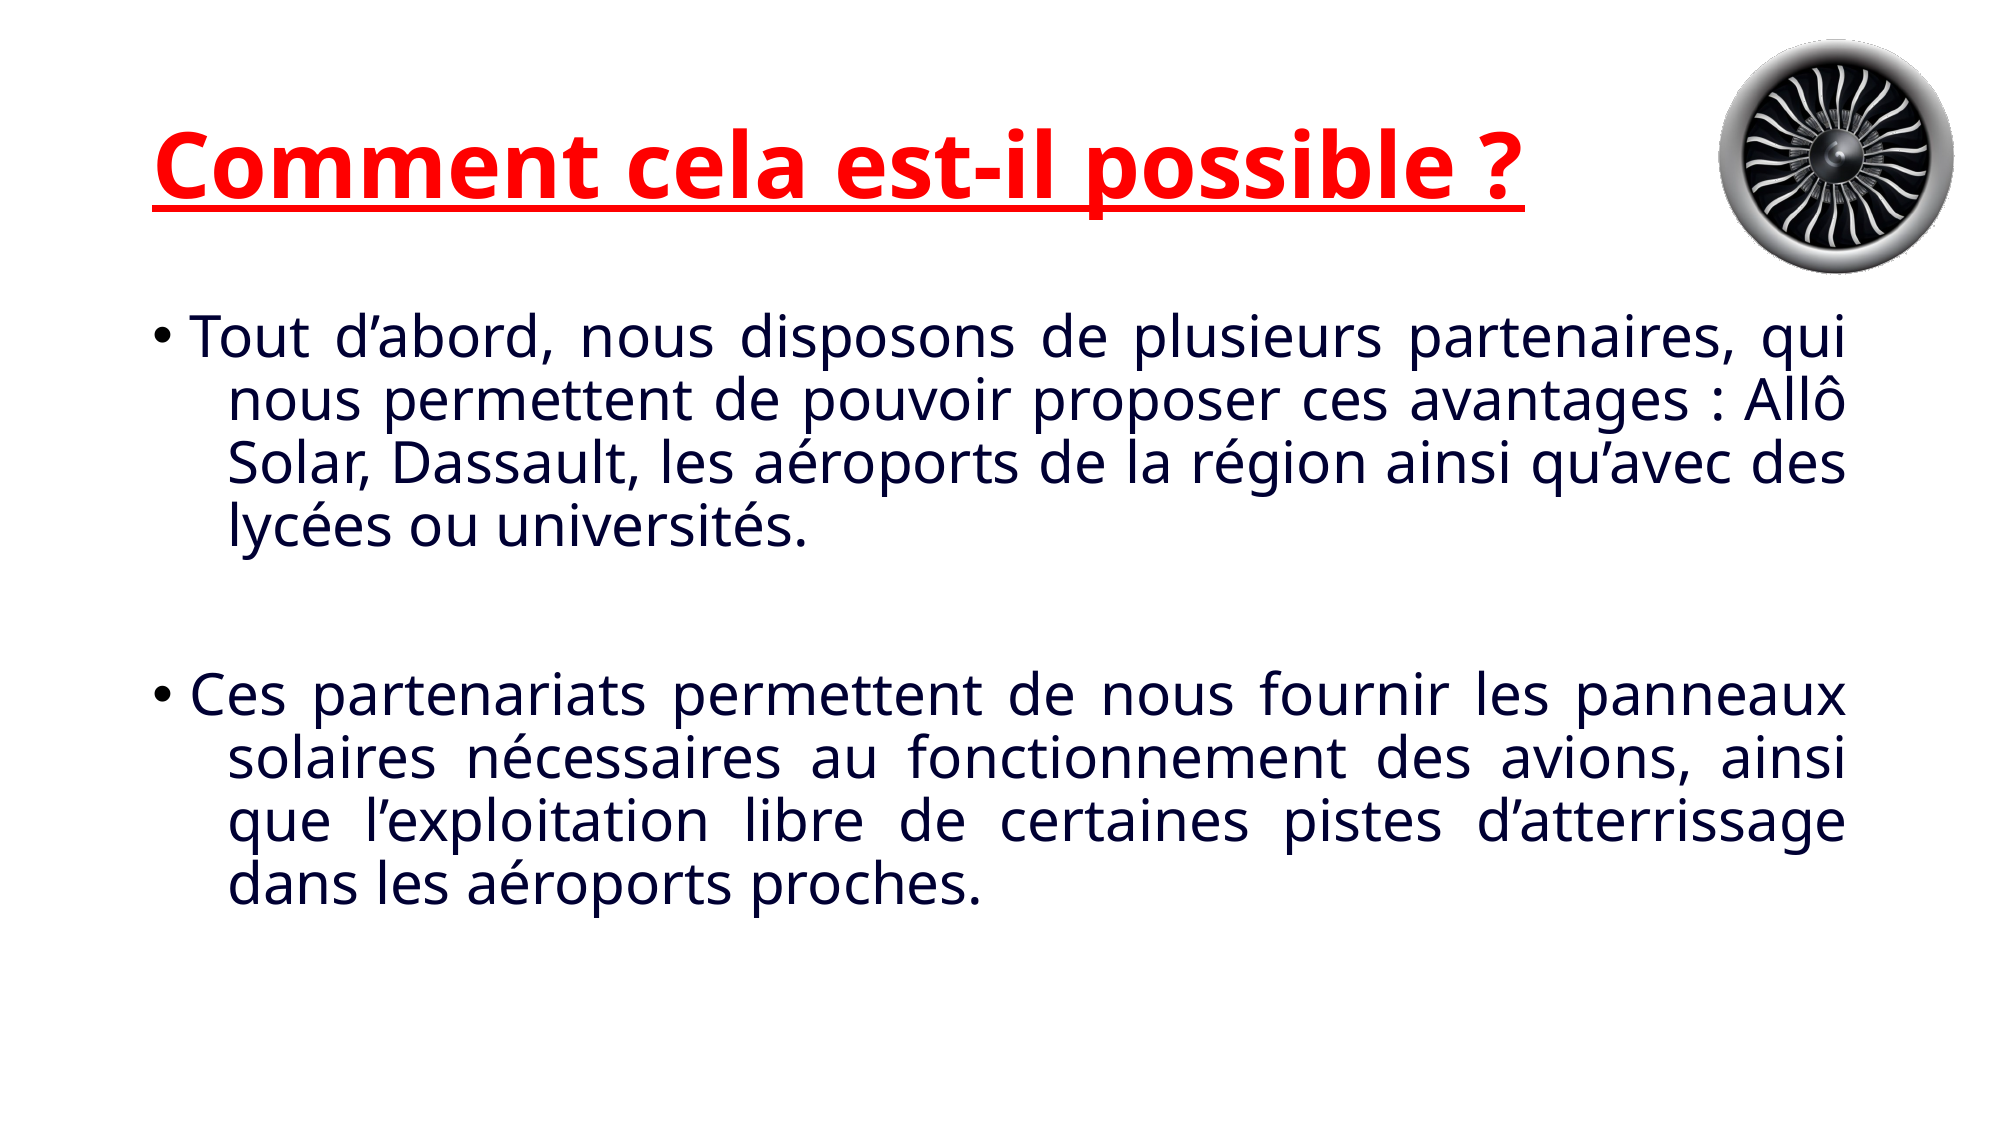

# Comment cela est-il possible ?
Tout d’abord, nous disposons de plusieurs partenaires, qui nous permettent de pouvoir proposer ces avantages : Allô Solar, Dassault, les aéroports de la région ainsi qu’avec des lycées ou universités.
Ces partenariats permettent de nous fournir les panneaux solaires nécessaires au fonctionnement des avions, ainsi que l’exploitation libre de certaines pistes d’atterrissage dans les aéroports proches.